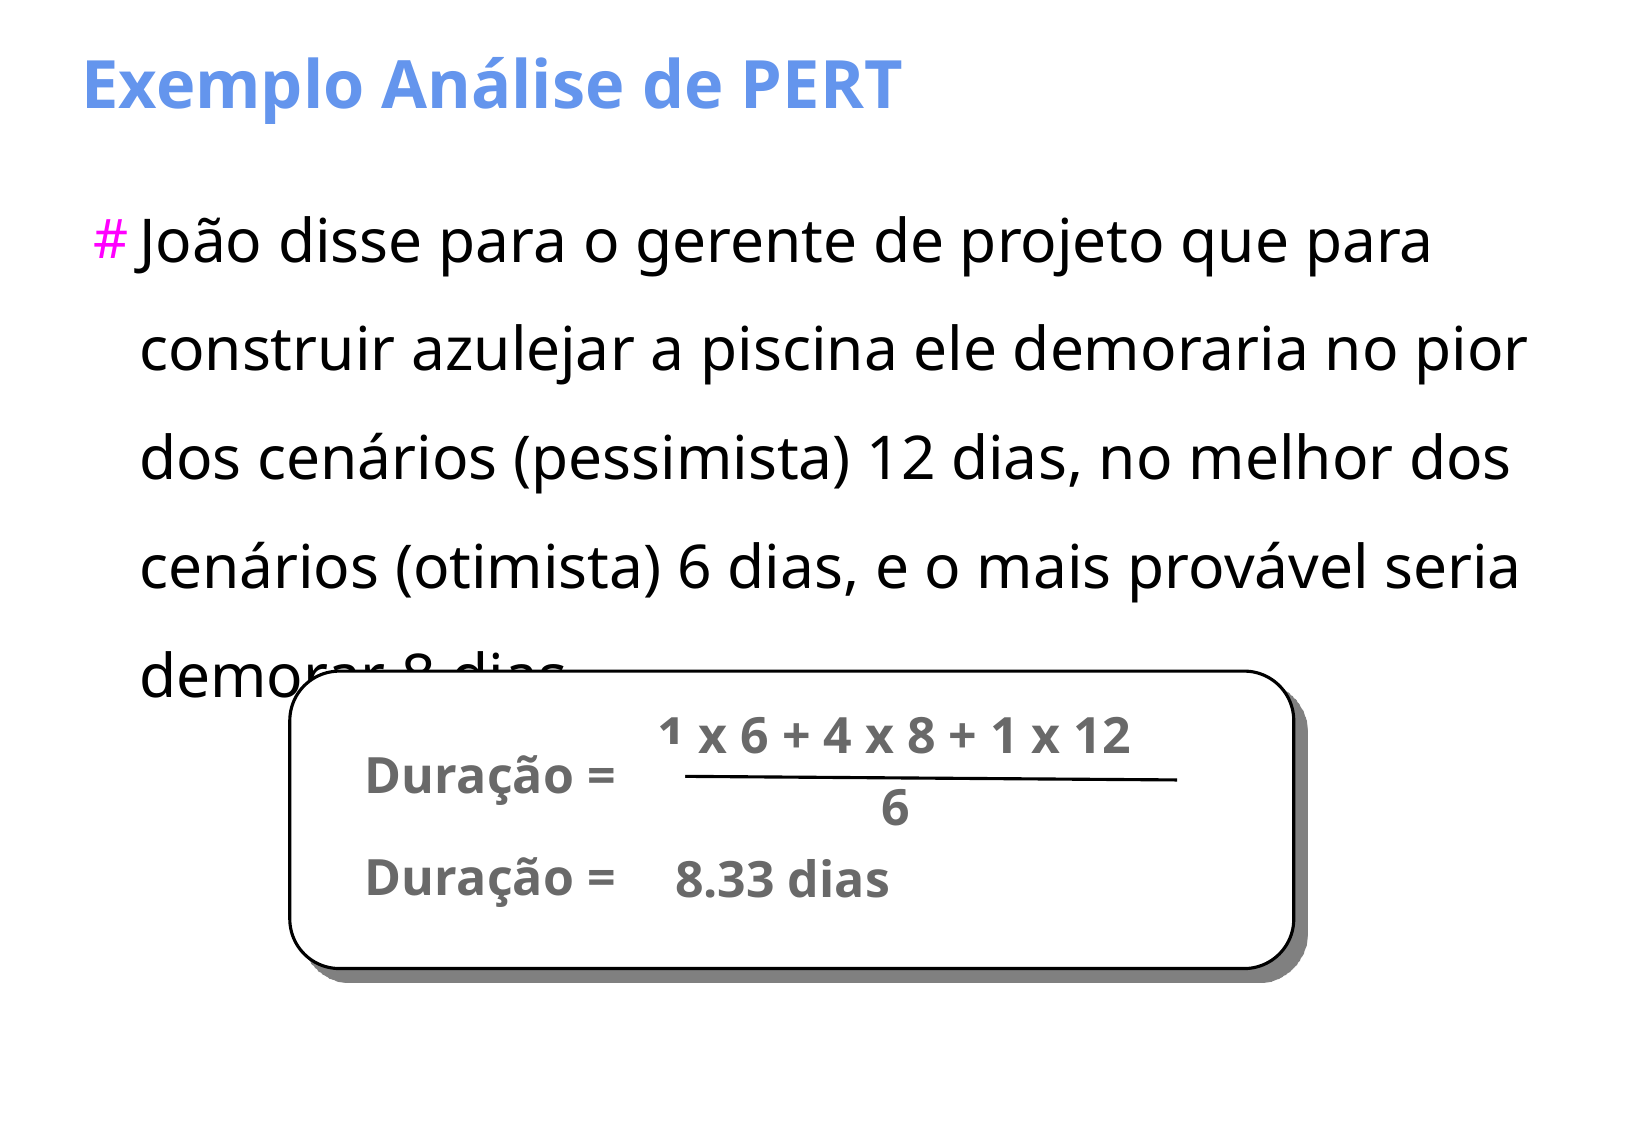

# Exemplo Análise de PERT
João disse para o gerente de projeto que para construir azulejar a piscina ele demoraria no pior dos cenários (pessimista) 12 dias, no melhor dos cenários (otimista) 6 dias, e o mais provável seria demorar 8 dias.
1 x 6 + 4 x 8 + 1 x 12
Duração =
6
Duração =
8.33 dias